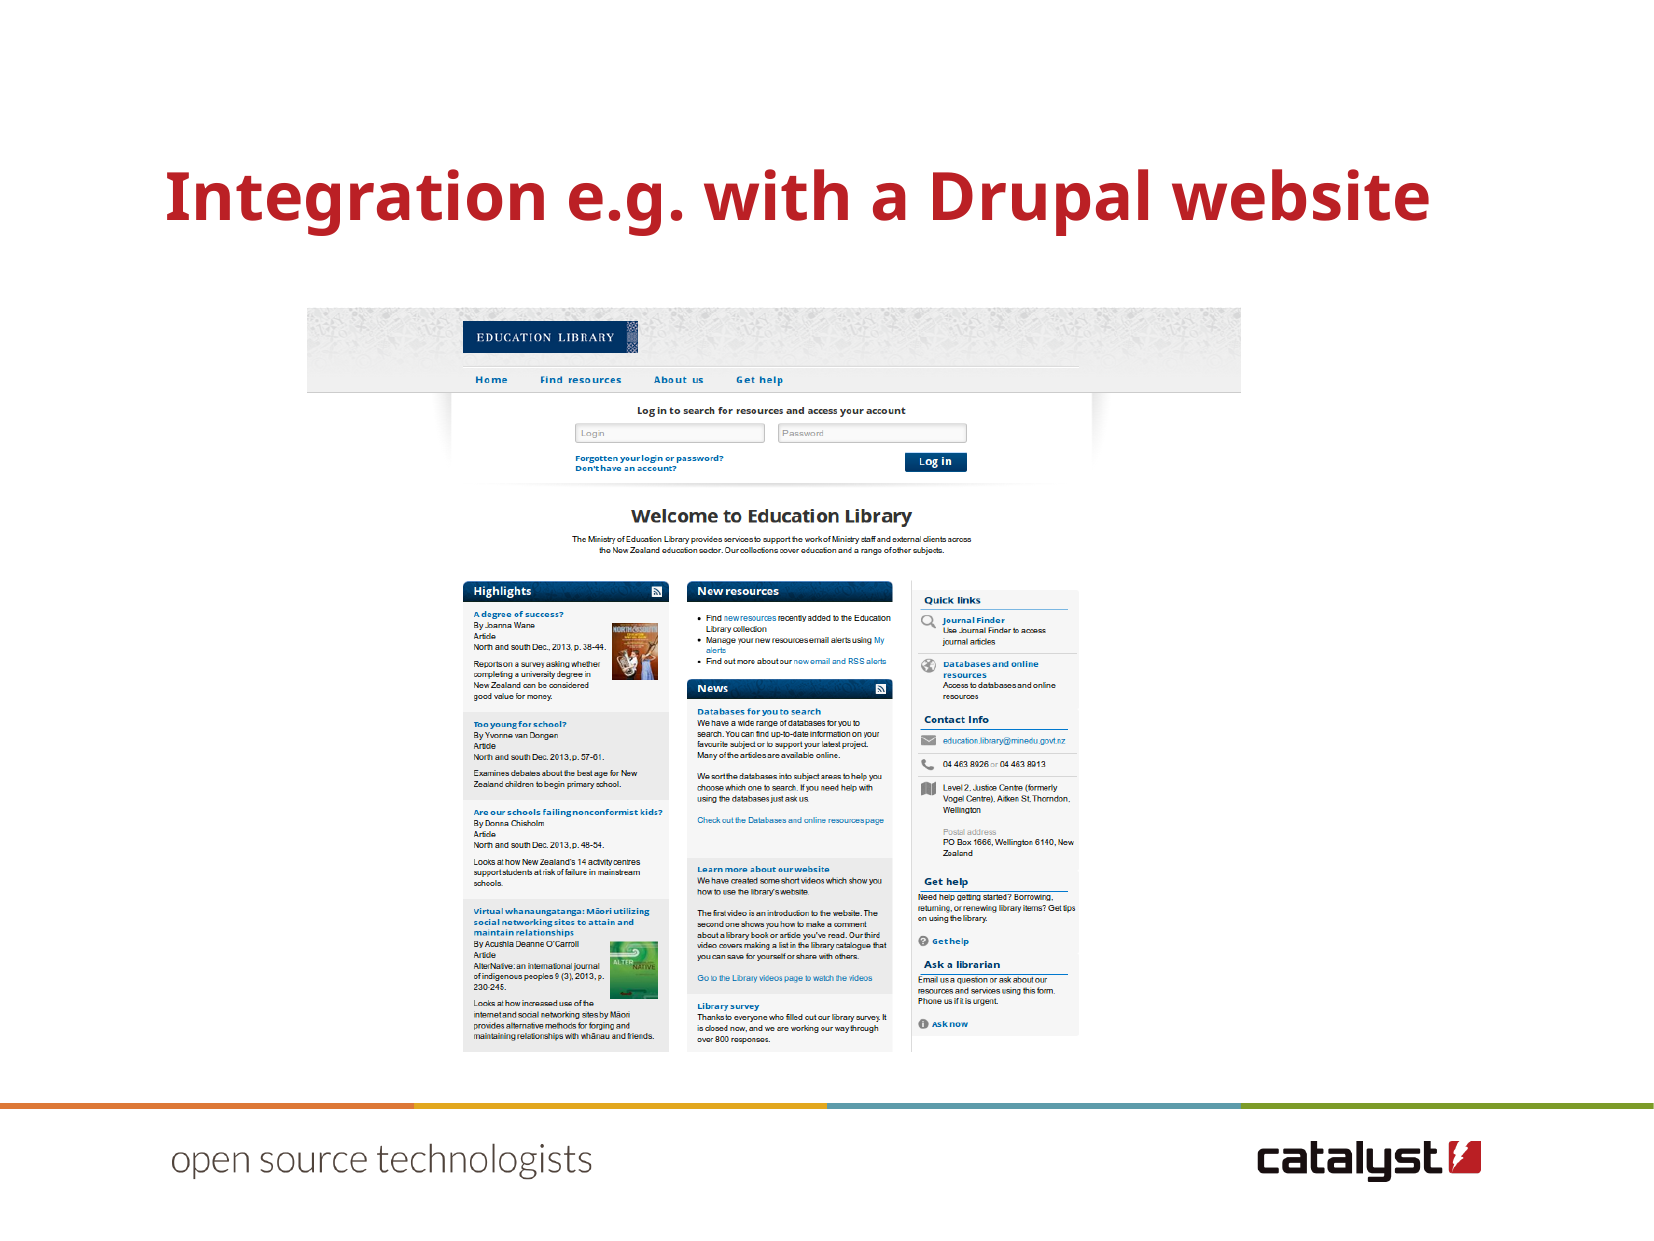

# Integration e.g. with a Drupal website